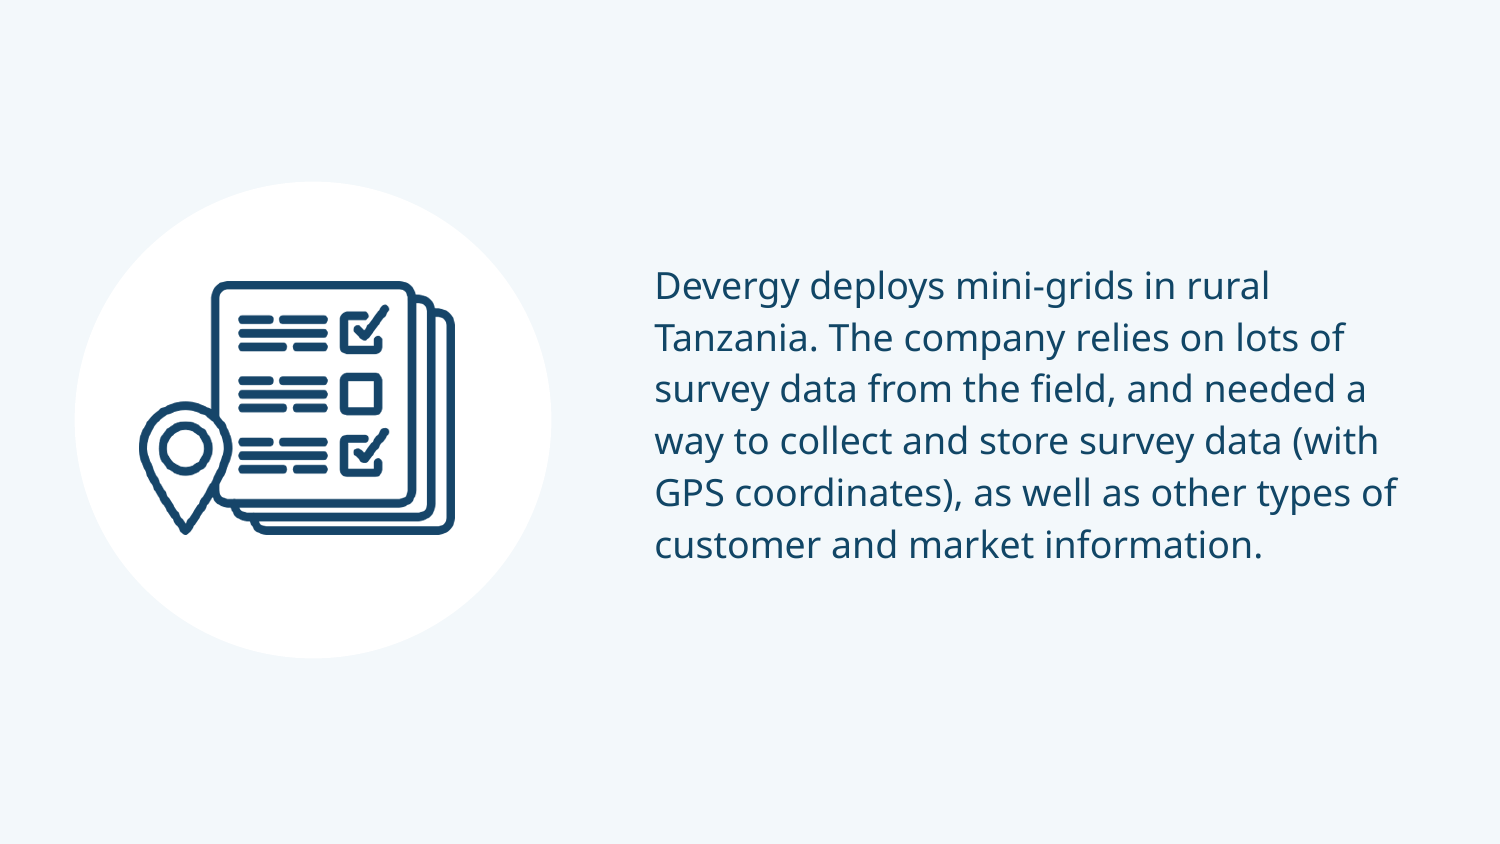

# Devergy deploys mini-grids in rural Tanzania. The company relies on lots of survey data from the field, and needed a way to collect and store survey data (with GPS coordinates), as well as other types of customer and market information.